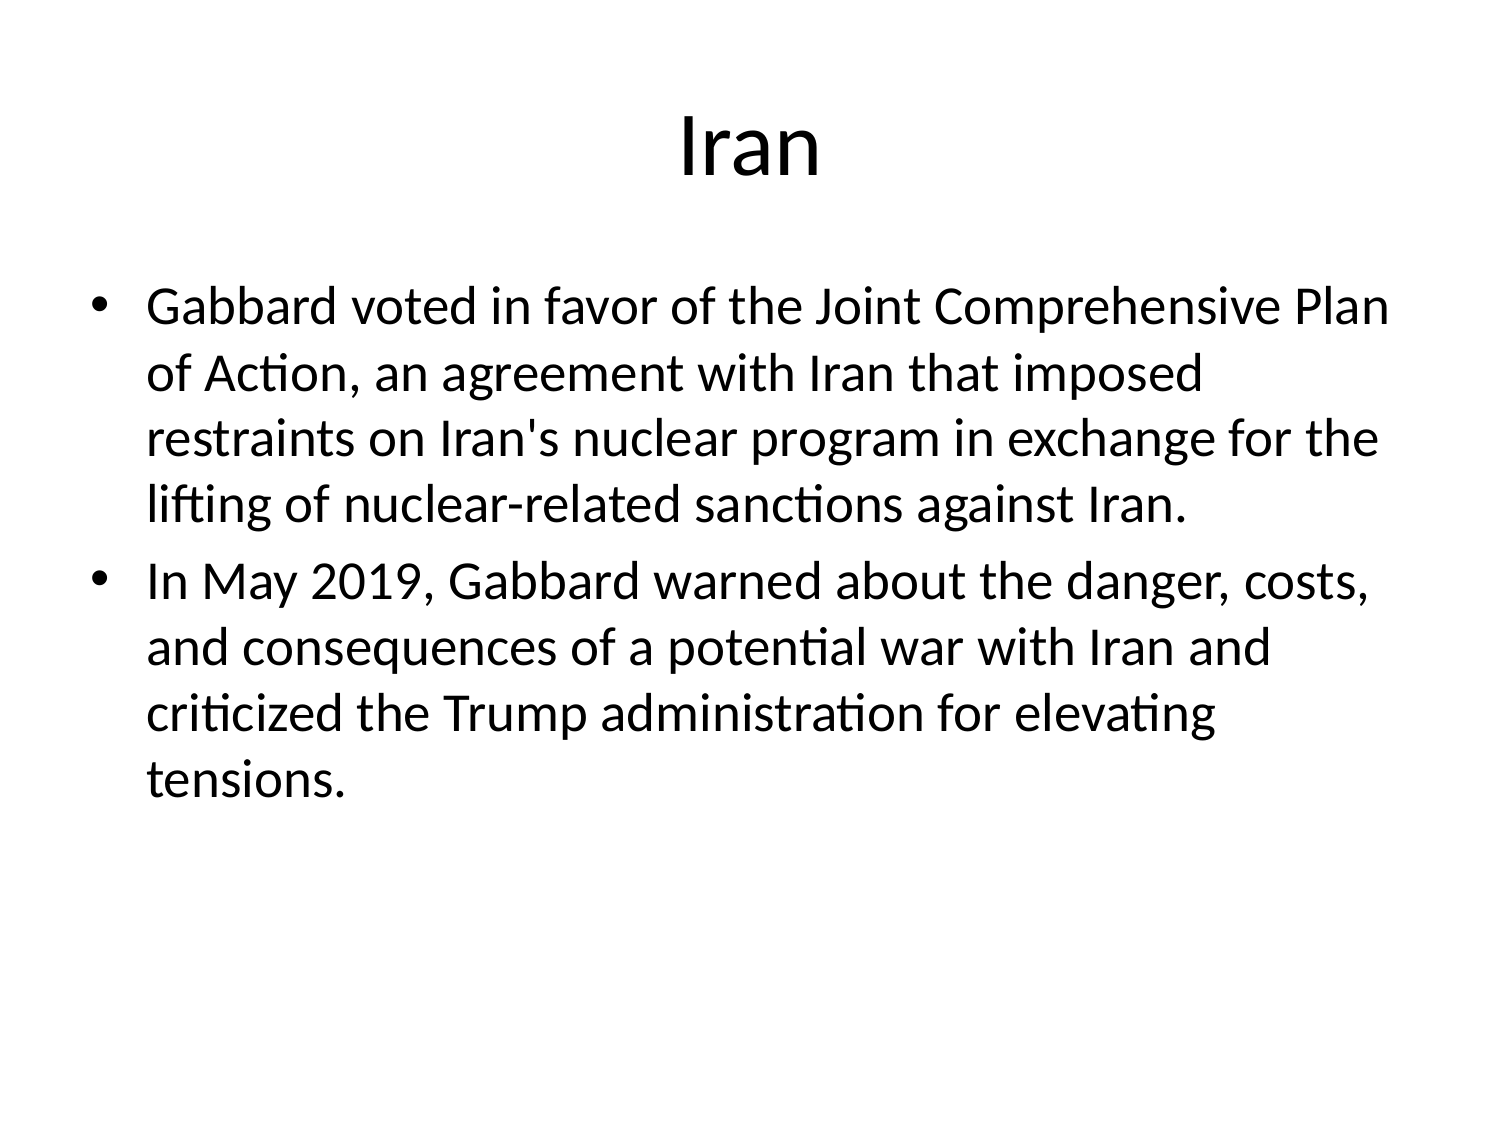

# Iran
Gabbard voted in favor of the Joint Comprehensive Plan of Action, an agreement with Iran that imposed restraints on Iran's nuclear program in exchange for the lifting of nuclear-related sanctions against Iran.
In May 2019, Gabbard warned about the danger, costs, and consequences of a potential war with Iran and criticized the Trump administration for elevating tensions.